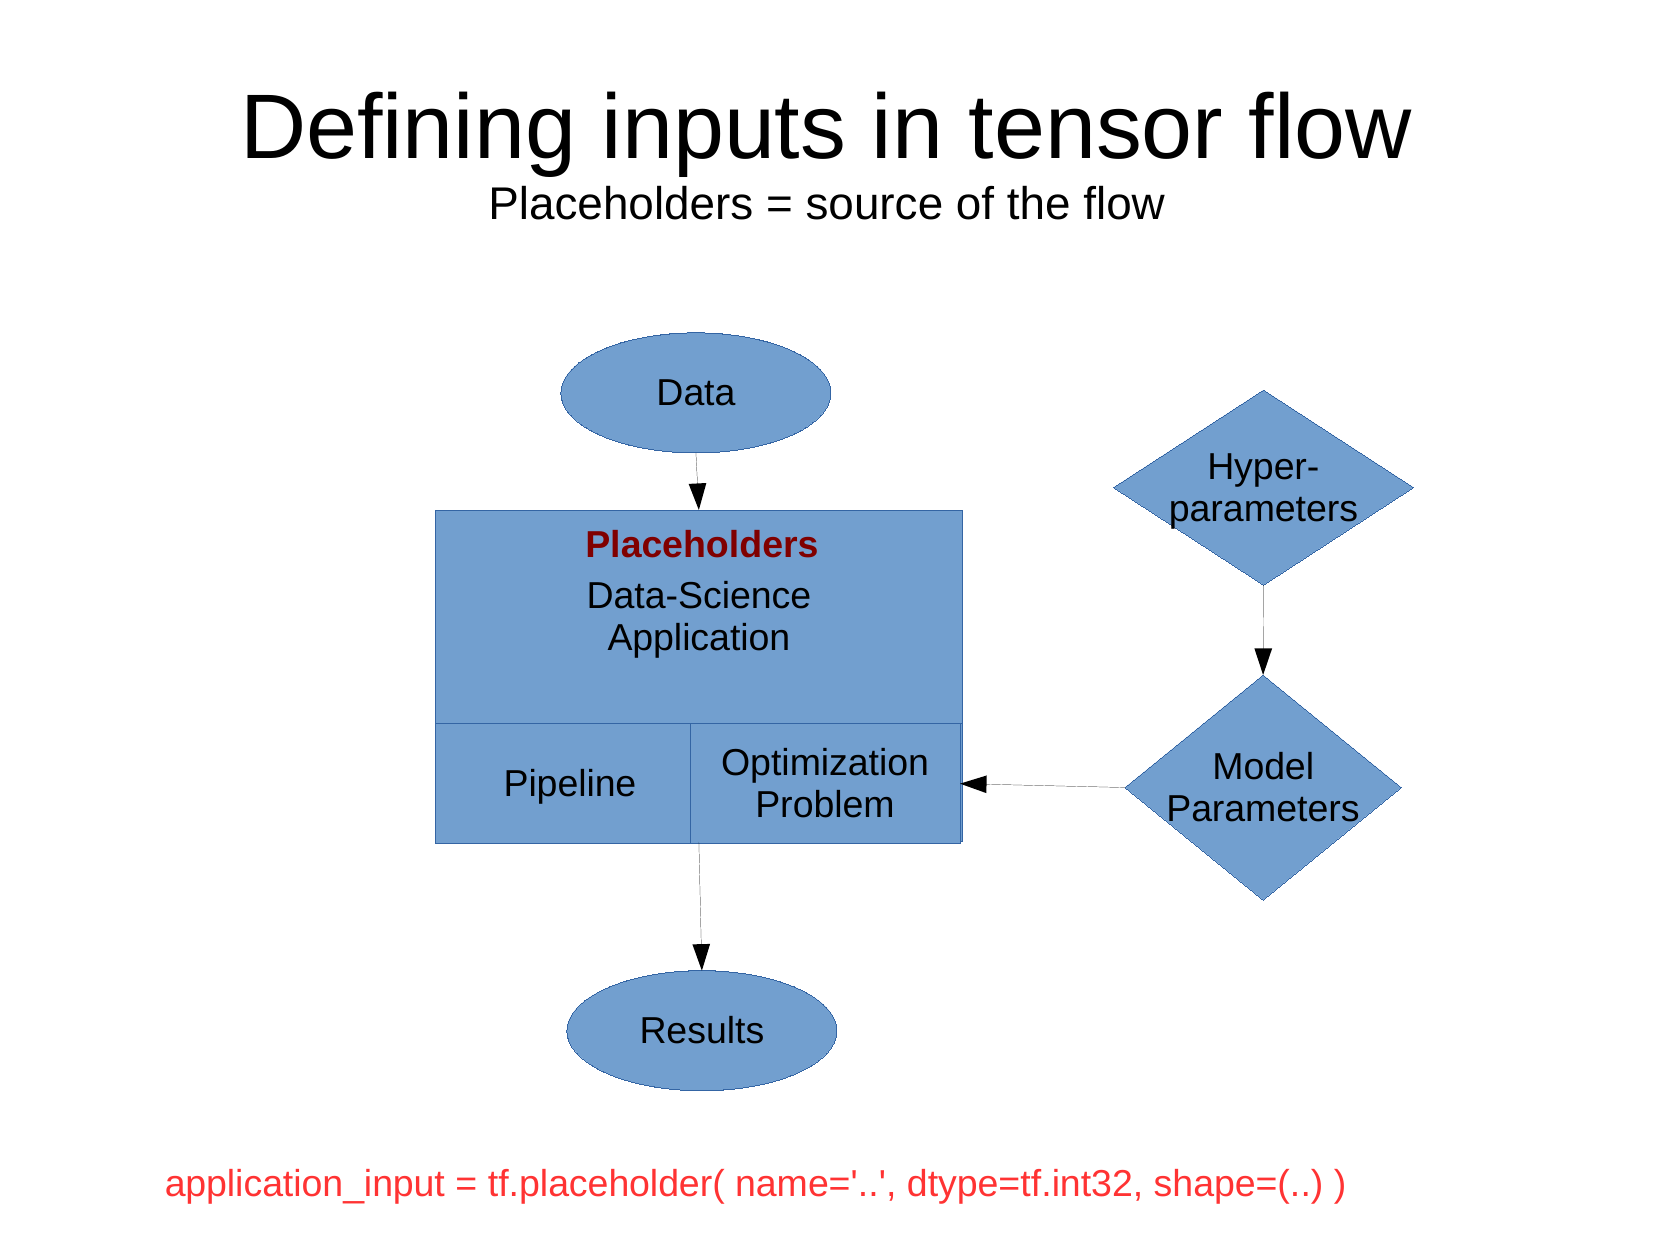

# Defining inputs in tensor flow Placeholders = source of the flow
Data
Hyper-
parameters
Placeholders
Data-Science
Application
Model
Parameters
Pipeline
Optimization
Problem
Results
application_input = tf.placeholder( name='..', dtype=tf.int32, shape=(..) )